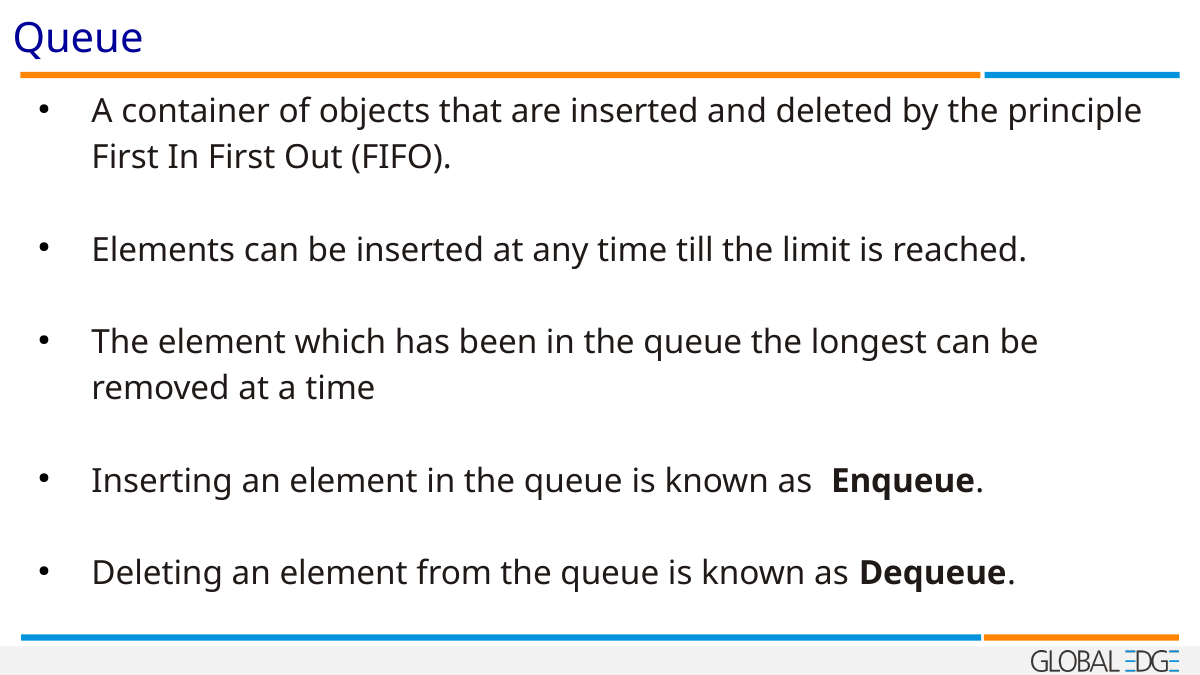

# Queue
A container of objects that are inserted and deleted by the principle First In First Out (FIFO).
Elements can be inserted at any time till the limit is reached.
The element which has been in the queue the longest can be removed at a time
Inserting an element in the queue is known as Enqueue.
Deleting an element from the queue is known as Dequeue.